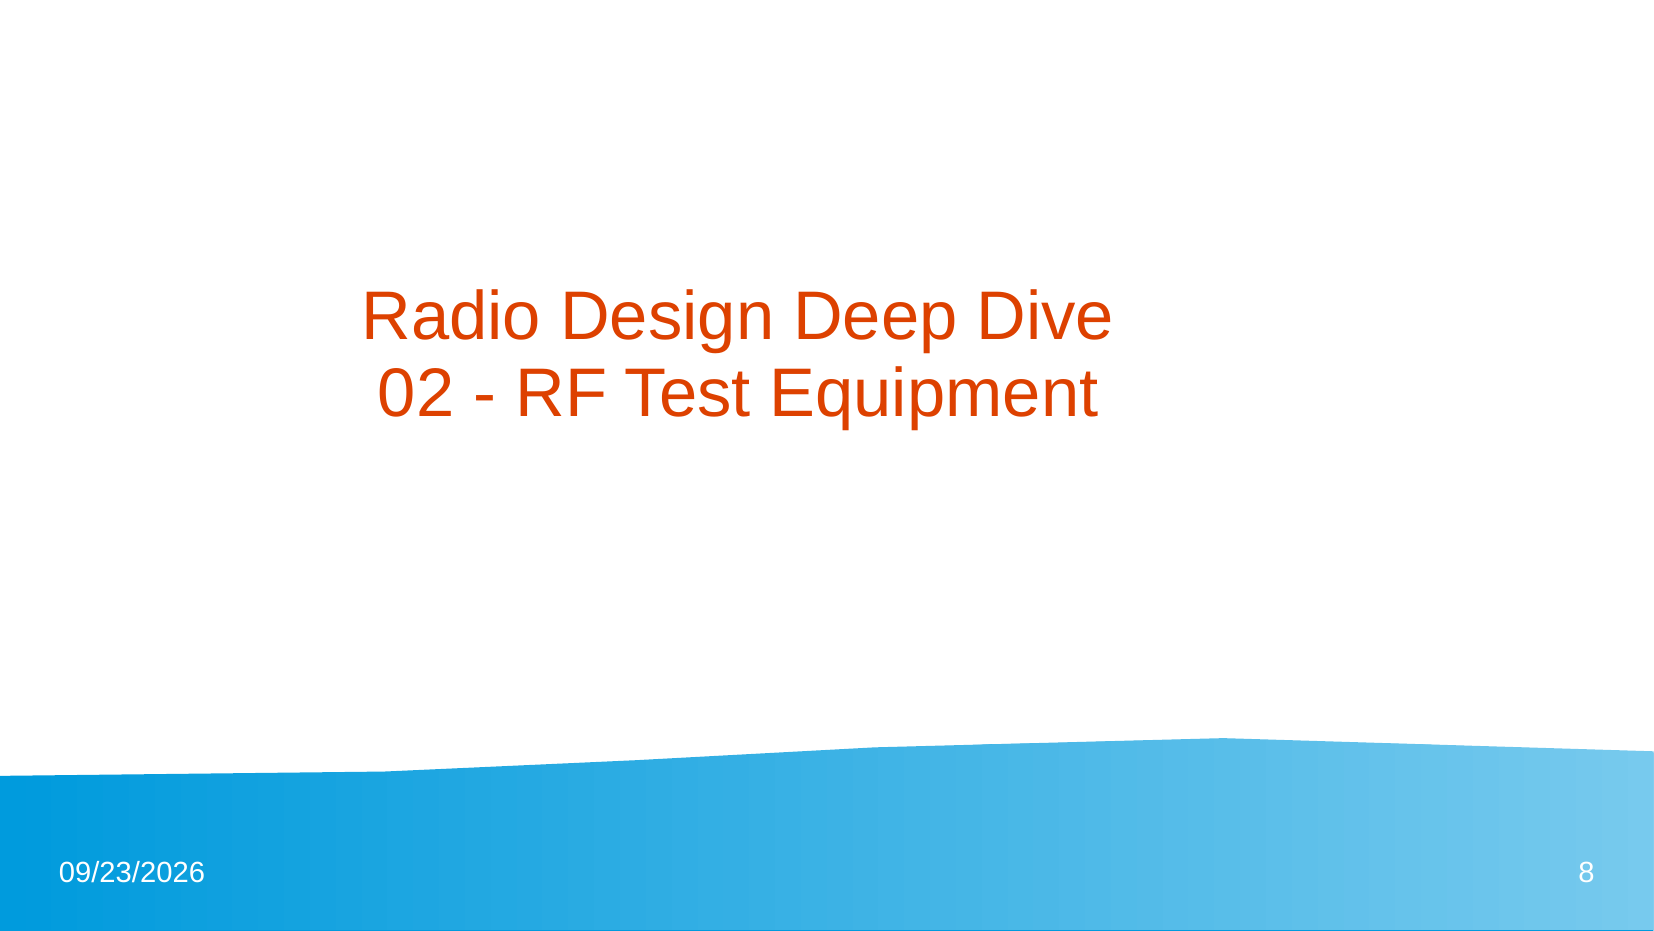

# Radio Design Deep Dive 02 - RF Test Equipment